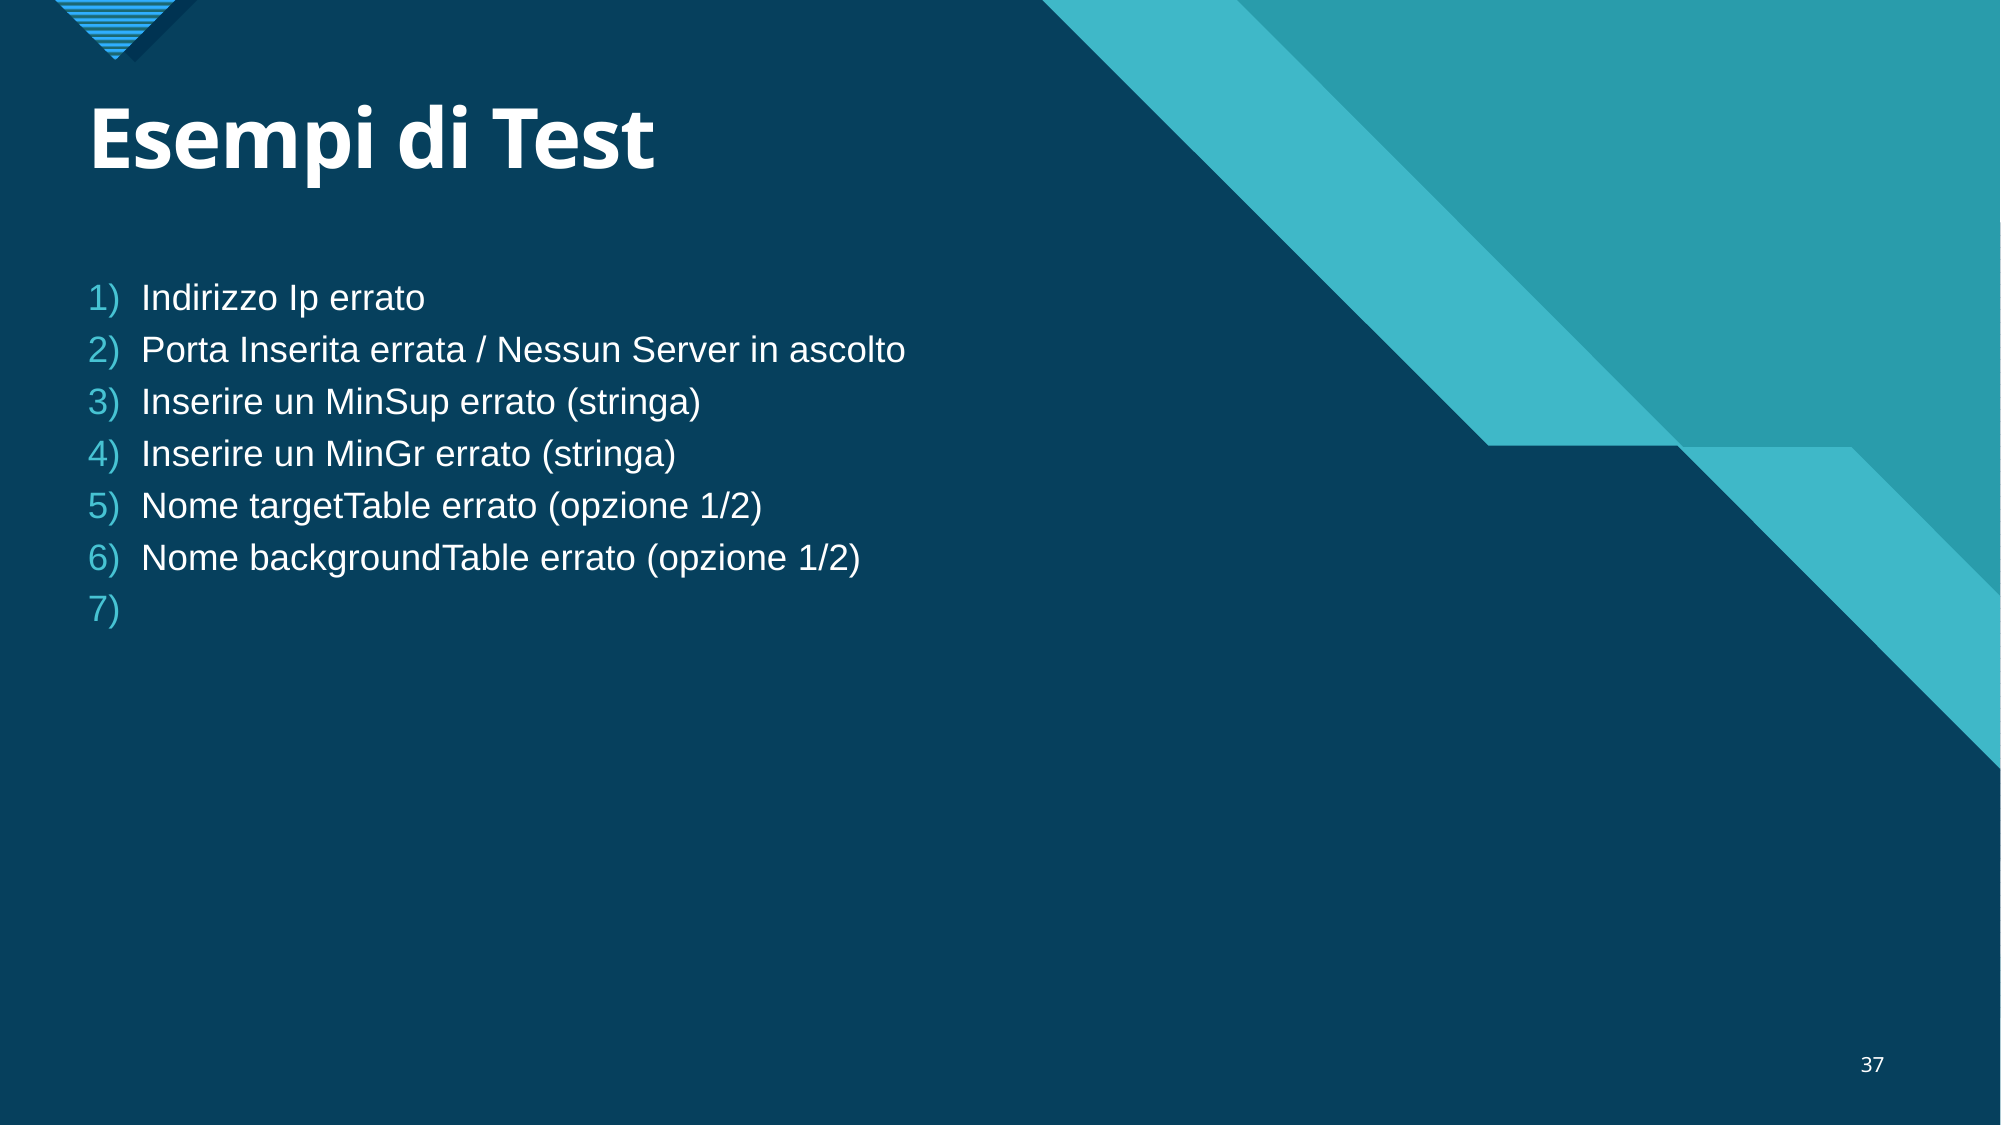

# Esempi di Test
Indirizzo Ip errato
Porta Inserita errata / Nessun Server in ascolto
Inserire un MinSup errato (stringa)
Inserire un MinGr errato (stringa)
Nome targetTable errato (opzione 1/2)
Nome backgroundTable errato (opzione 1/2)